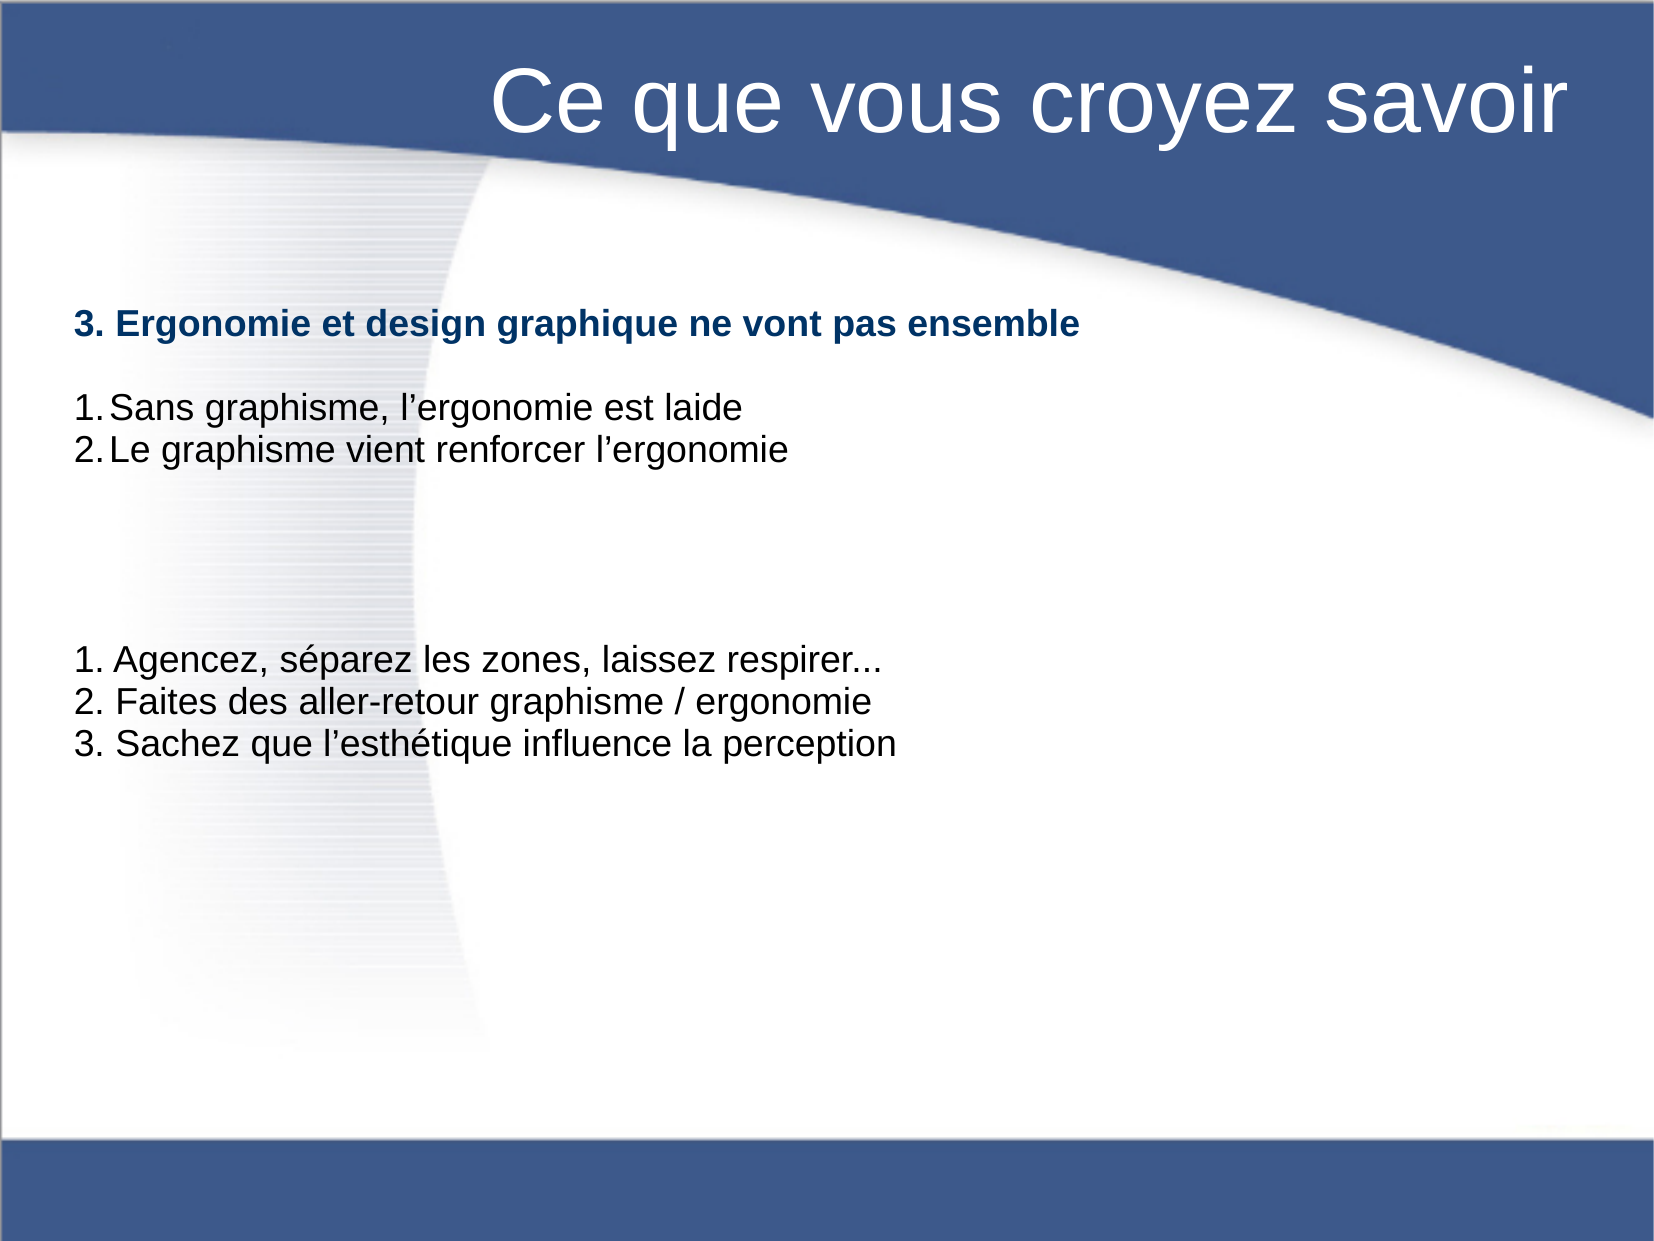

# Ce que vous croyez savoir
3. Ergonomie et design graphique ne vont pas ensemble
Sans graphisme, l’ergonomie est laide
Le graphisme vient renforcer l’ergonomie
1. Agencez, séparez les zones, laissez respirer...
2. Faites des aller-retour graphisme / ergonomie
3. Sachez que l’esthétique influence la perception